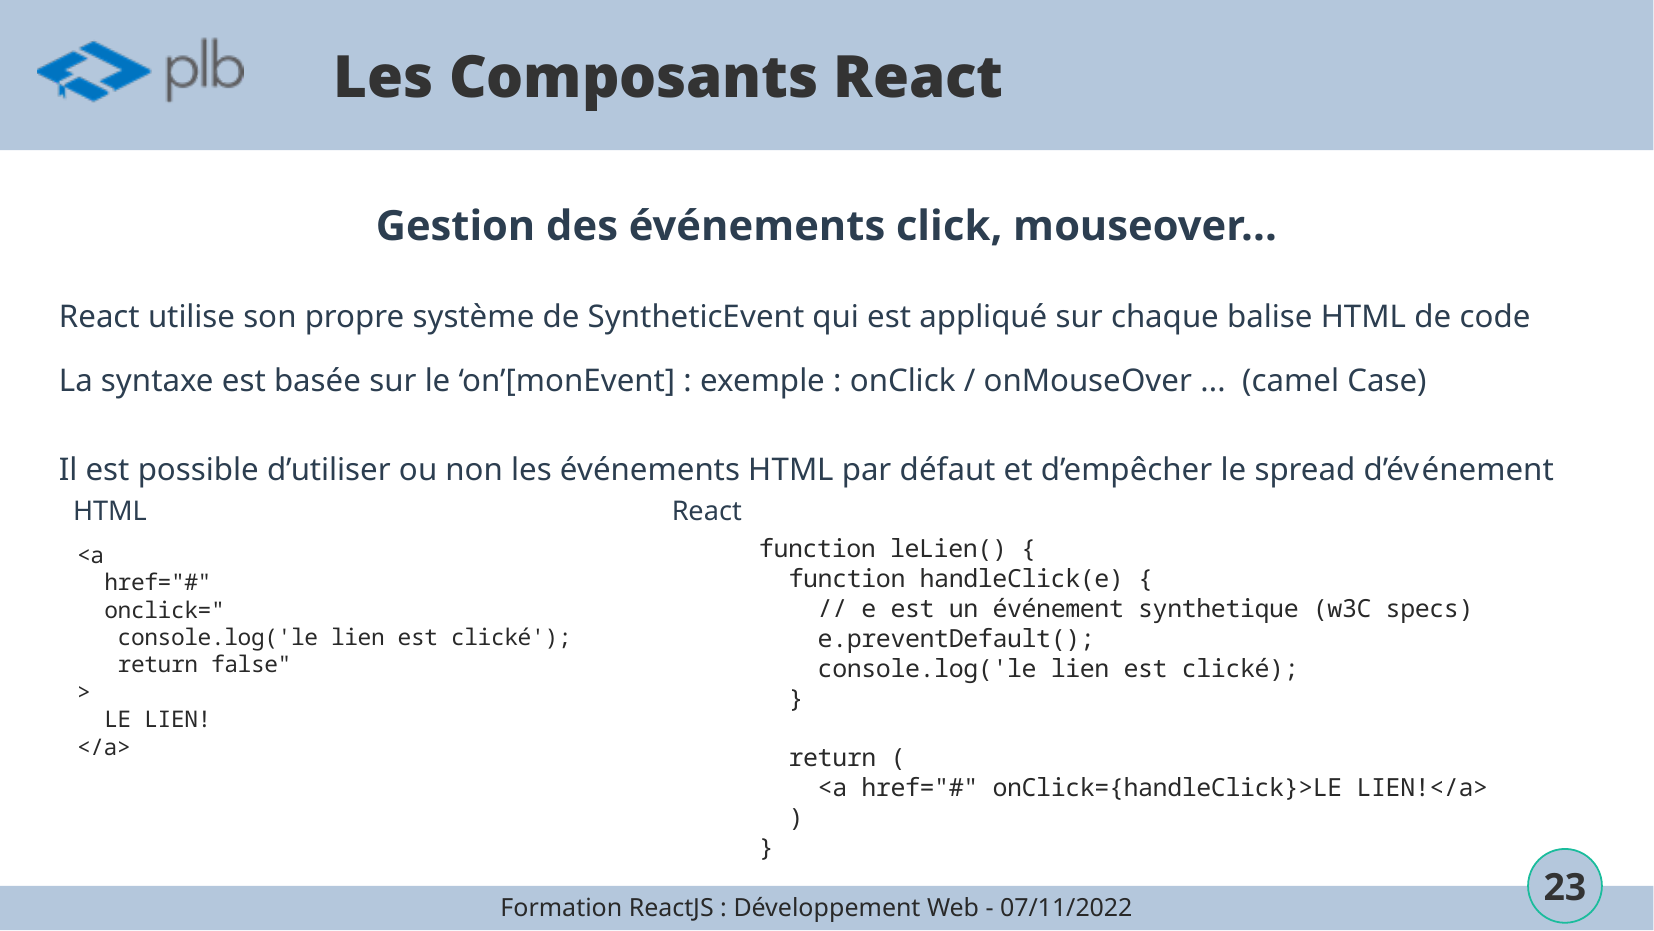

# Les Composants React
Gestion des événements click, mouseover...
React utilise son propre système de SyntheticEvent qui est appliqué sur chaque balise HTML de code
La syntaxe est basée sur le ‘on’[monEvent] : exemple : onClick / onMouseOver ... (camel Case)
Il est possible d’utiliser ou non les événements HTML par défaut et d’empêcher le spread d’événement
 HTML React
function leLien() {
 function handleClick(e) {
 // e est un événement synthetique (w3C specs)
 e.preventDefault();
 console.log('le lien est clické);
 }
 return (
 <a href="#" onClick={handleClick}>LE LIEN!</a>
 )
}
<a
 href="#"
 onclick="
 console.log('le lien est clické');
 return false"
>
 LE LIEN!
</a>
Formation ReactJS : Développement Web - 07/11/2022